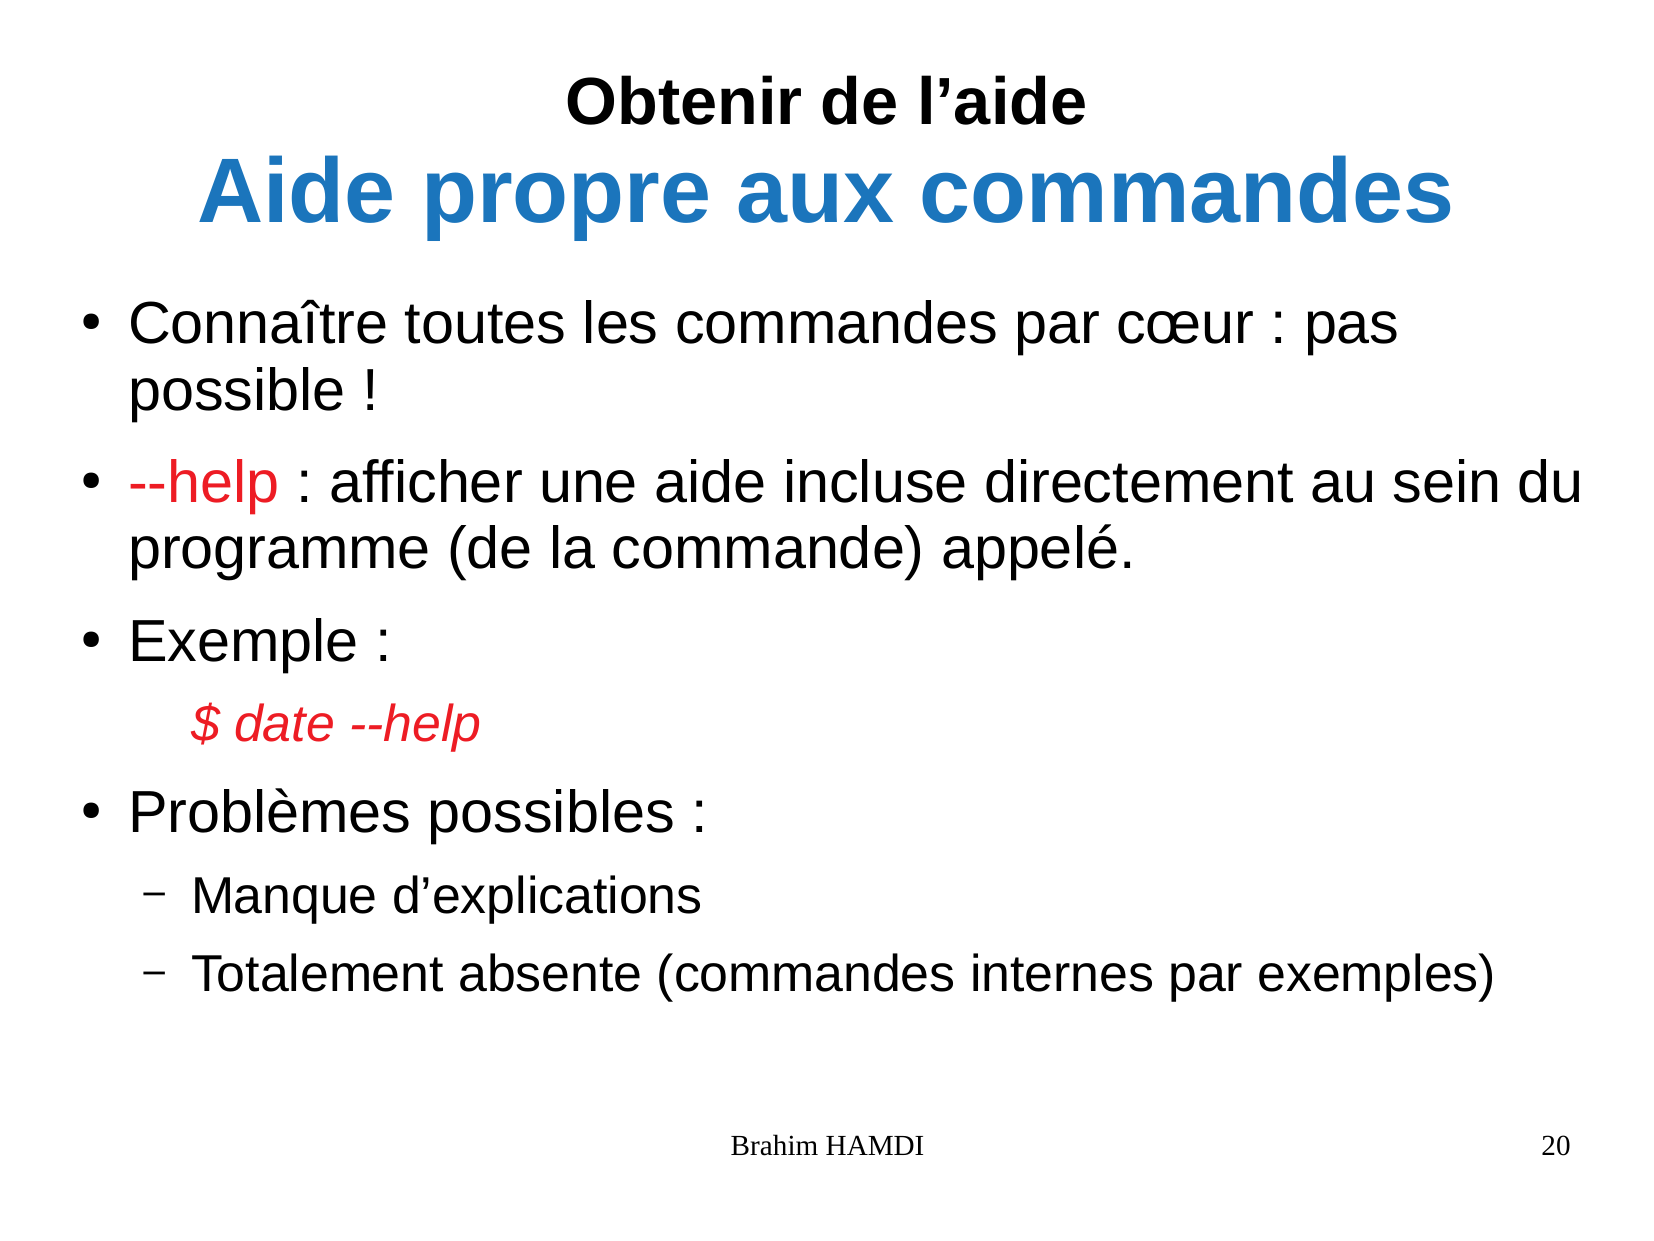

# Obtenir de l’aide Aide propre aux commandes
Connaître toutes les commandes par cœur : pas possible !
--help : afficher une aide incluse directement au sein du programme (de la commande) appelé.
Exemple :
$ date --help
Problèmes possibles :
Manque d’explications
Totalement absente (commandes internes par exemples)
Brahim HAMDI
20